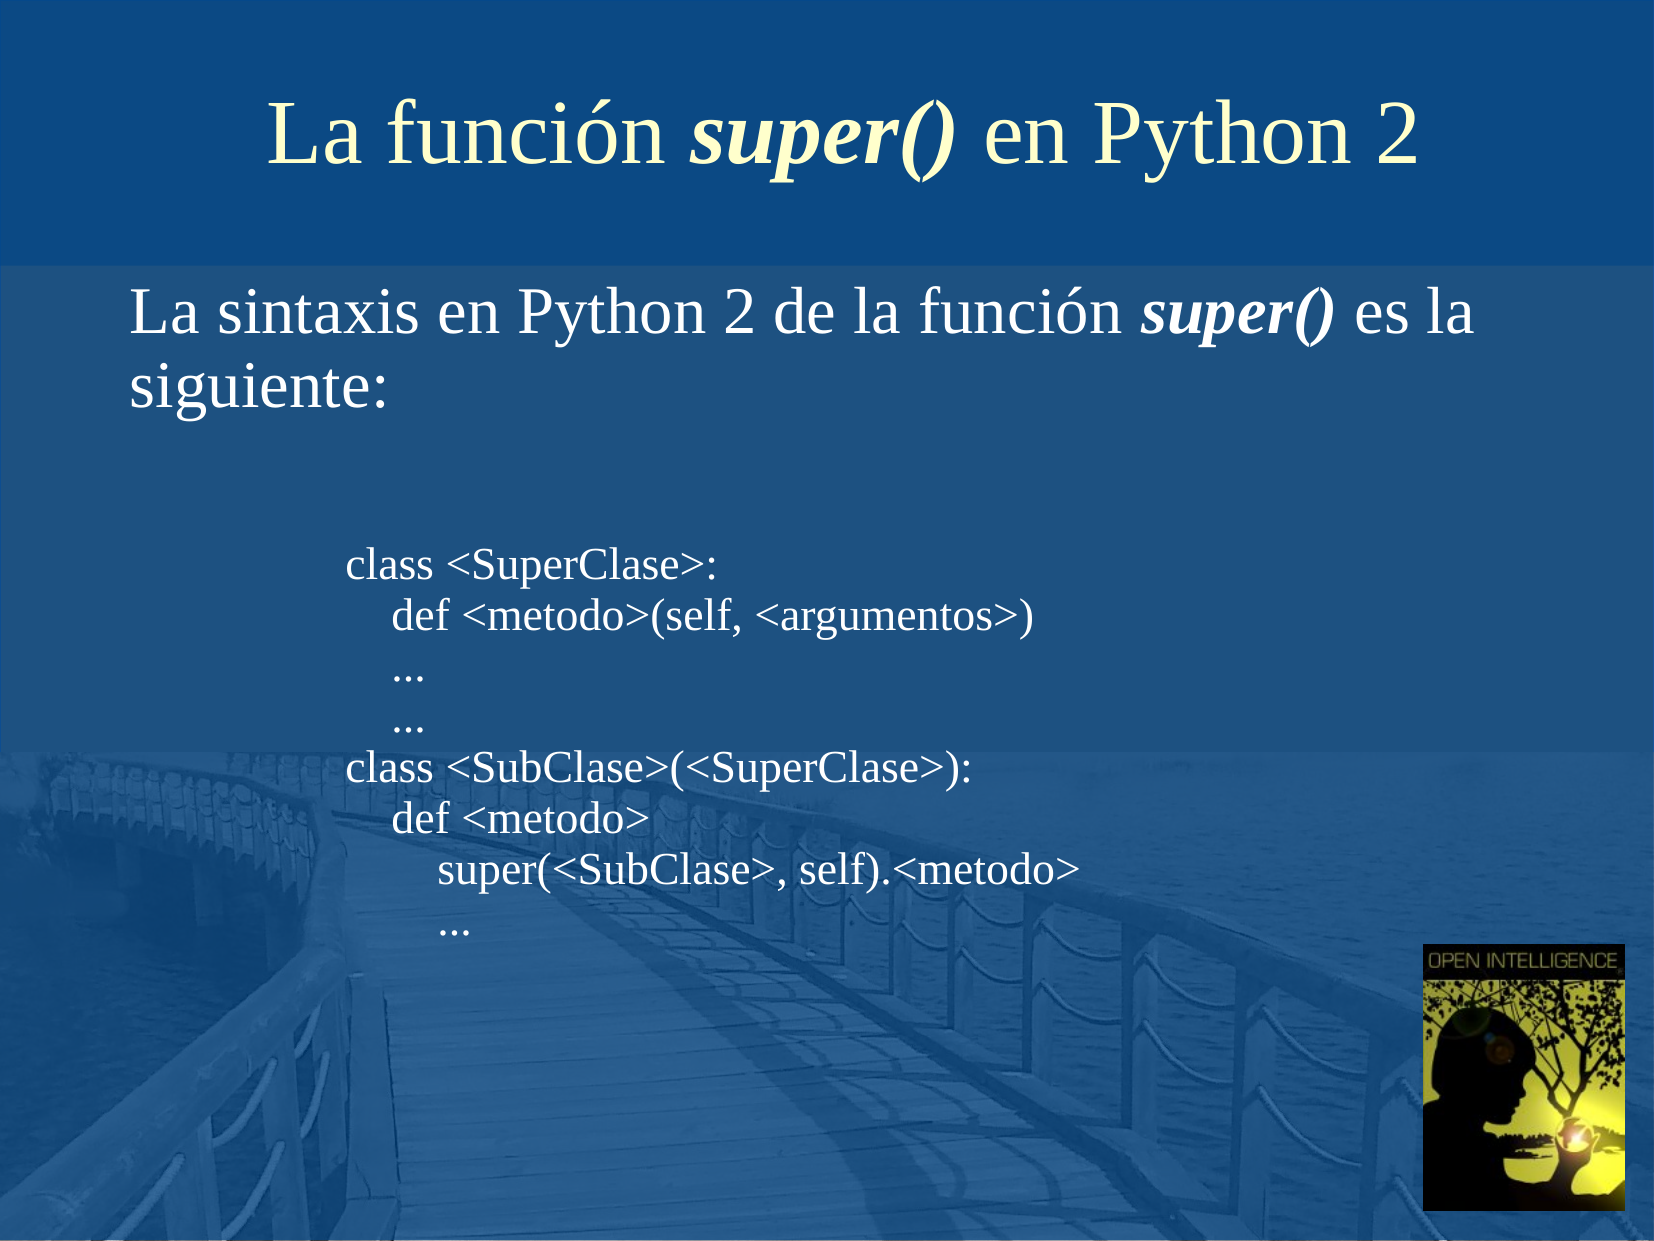

# La función super() en Python 2
La sintaxis en Python 2 de la función super() es la siguiente:
class <SuperClase>:
 def <metodo>(self, <argumentos>)
 ...
 ...
class <SubClase>(<SuperClase>):
 def <metodo>
 super(<SubClase>, self).<metodo>
 ...